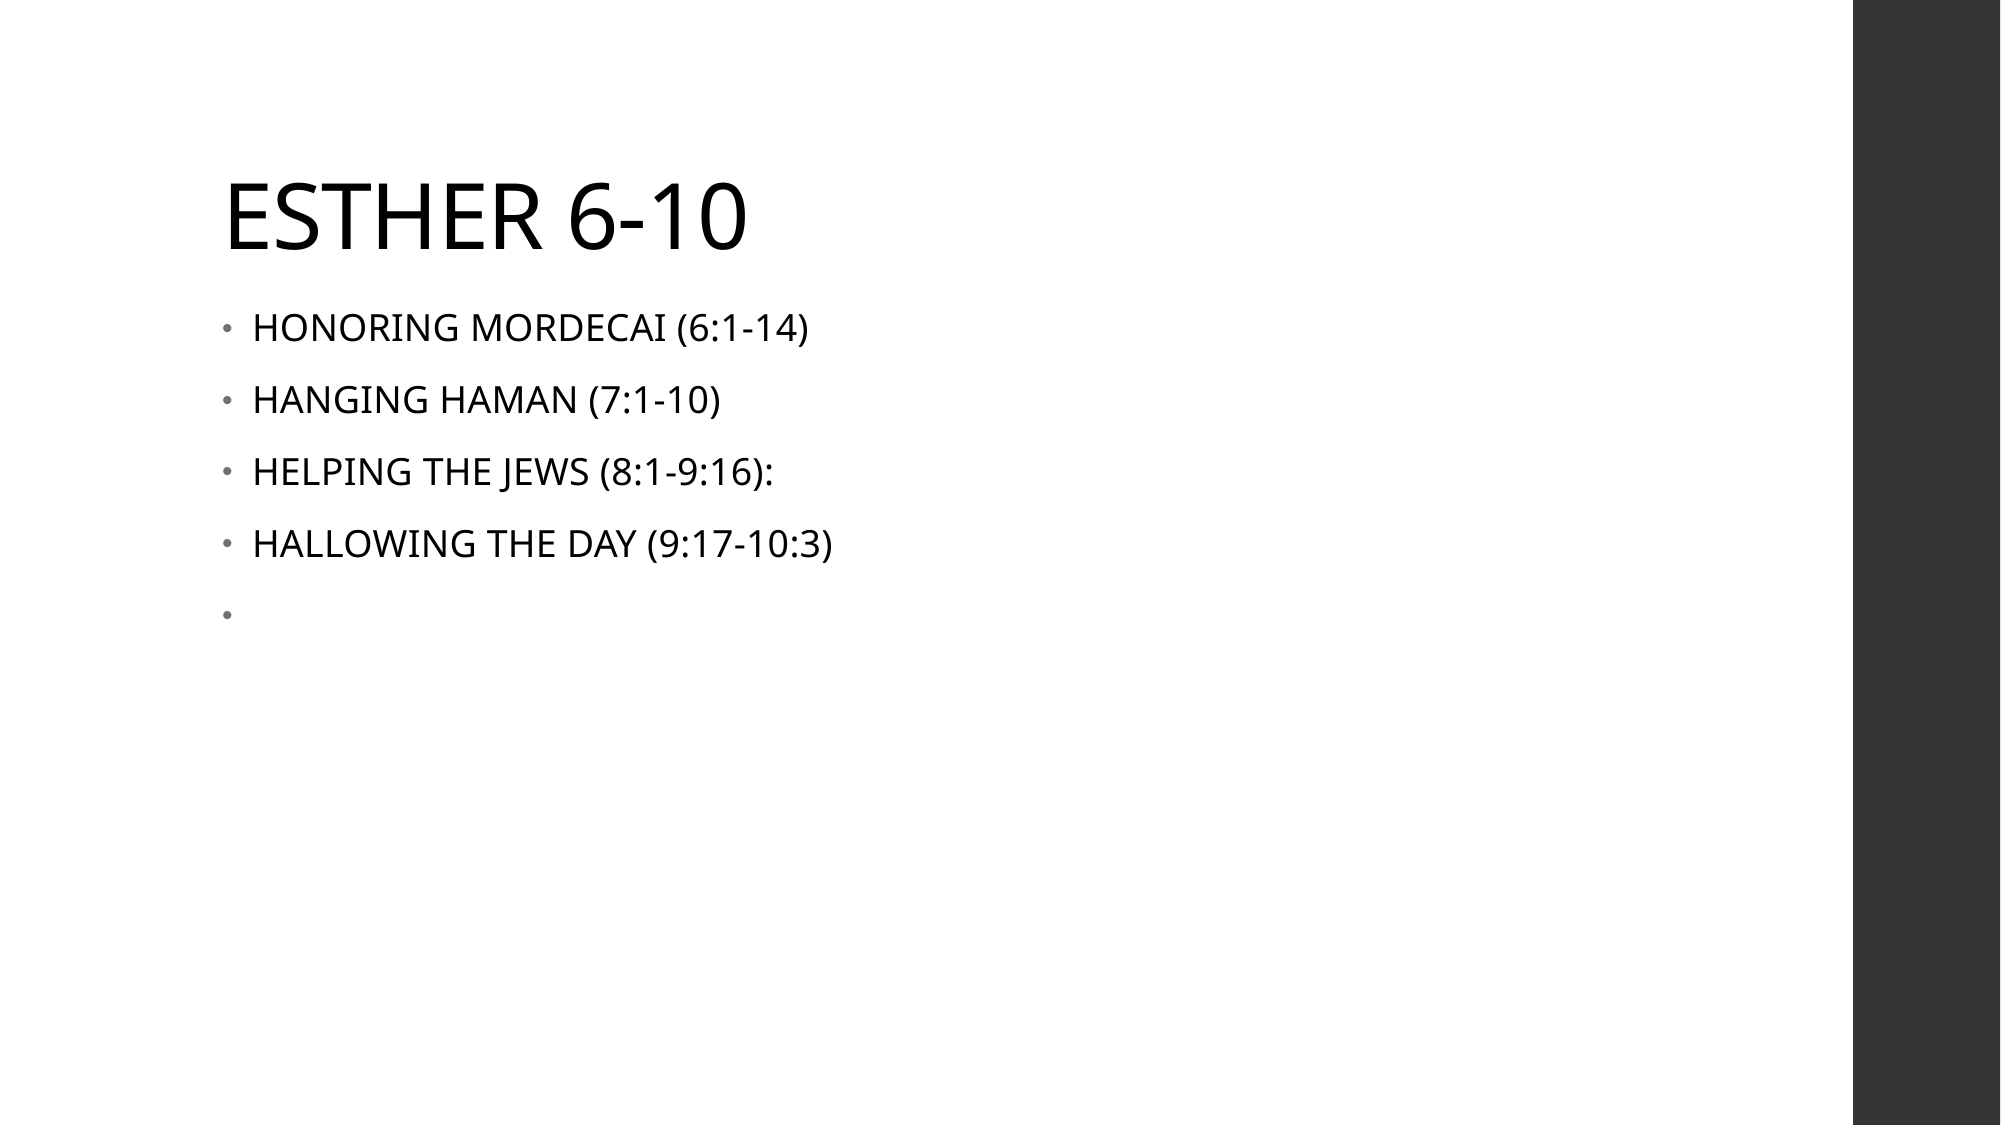

# ESTHER 6-10
HONORING MORDECAI (6:1-14)
HANGING HAMAN (7:1-10)
HELPING THE JEWS (8:1-9:16):
HALLOWING THE DAY (9:17-10:3)